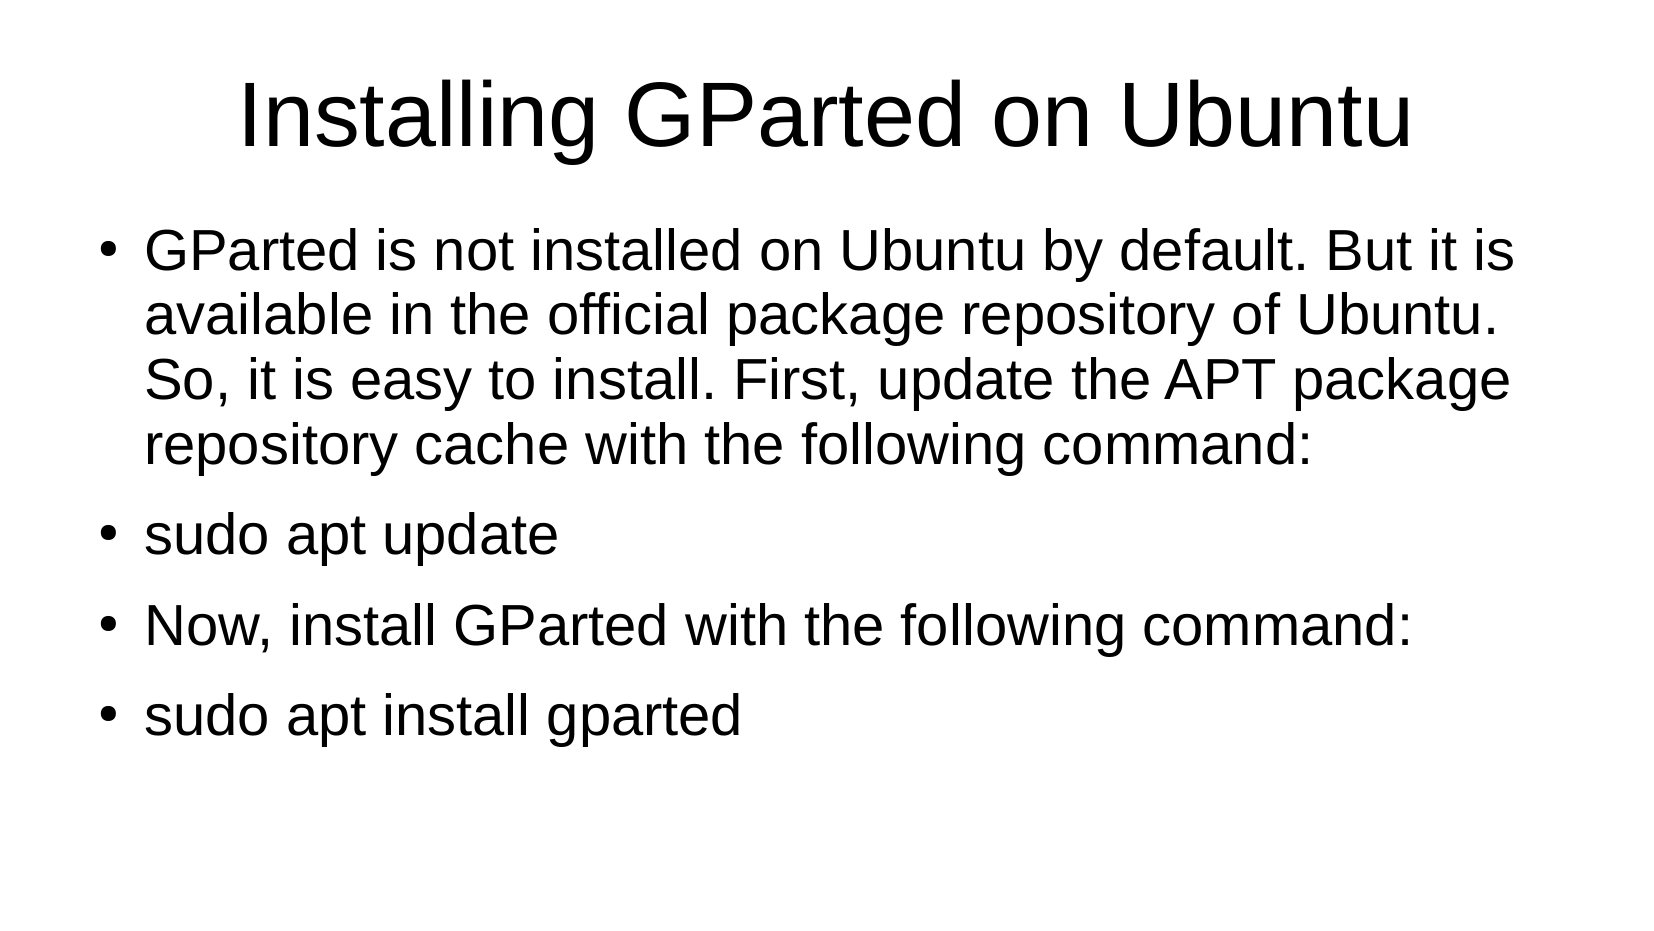

# Installing GParted on Ubuntu
GParted is not installed on Ubuntu by default. But it is available in the official package repository of Ubuntu. So, it is easy to install. First, update the APT package repository cache with the following command:
sudo apt update
Now, install GParted with the following command:
sudo apt install gparted